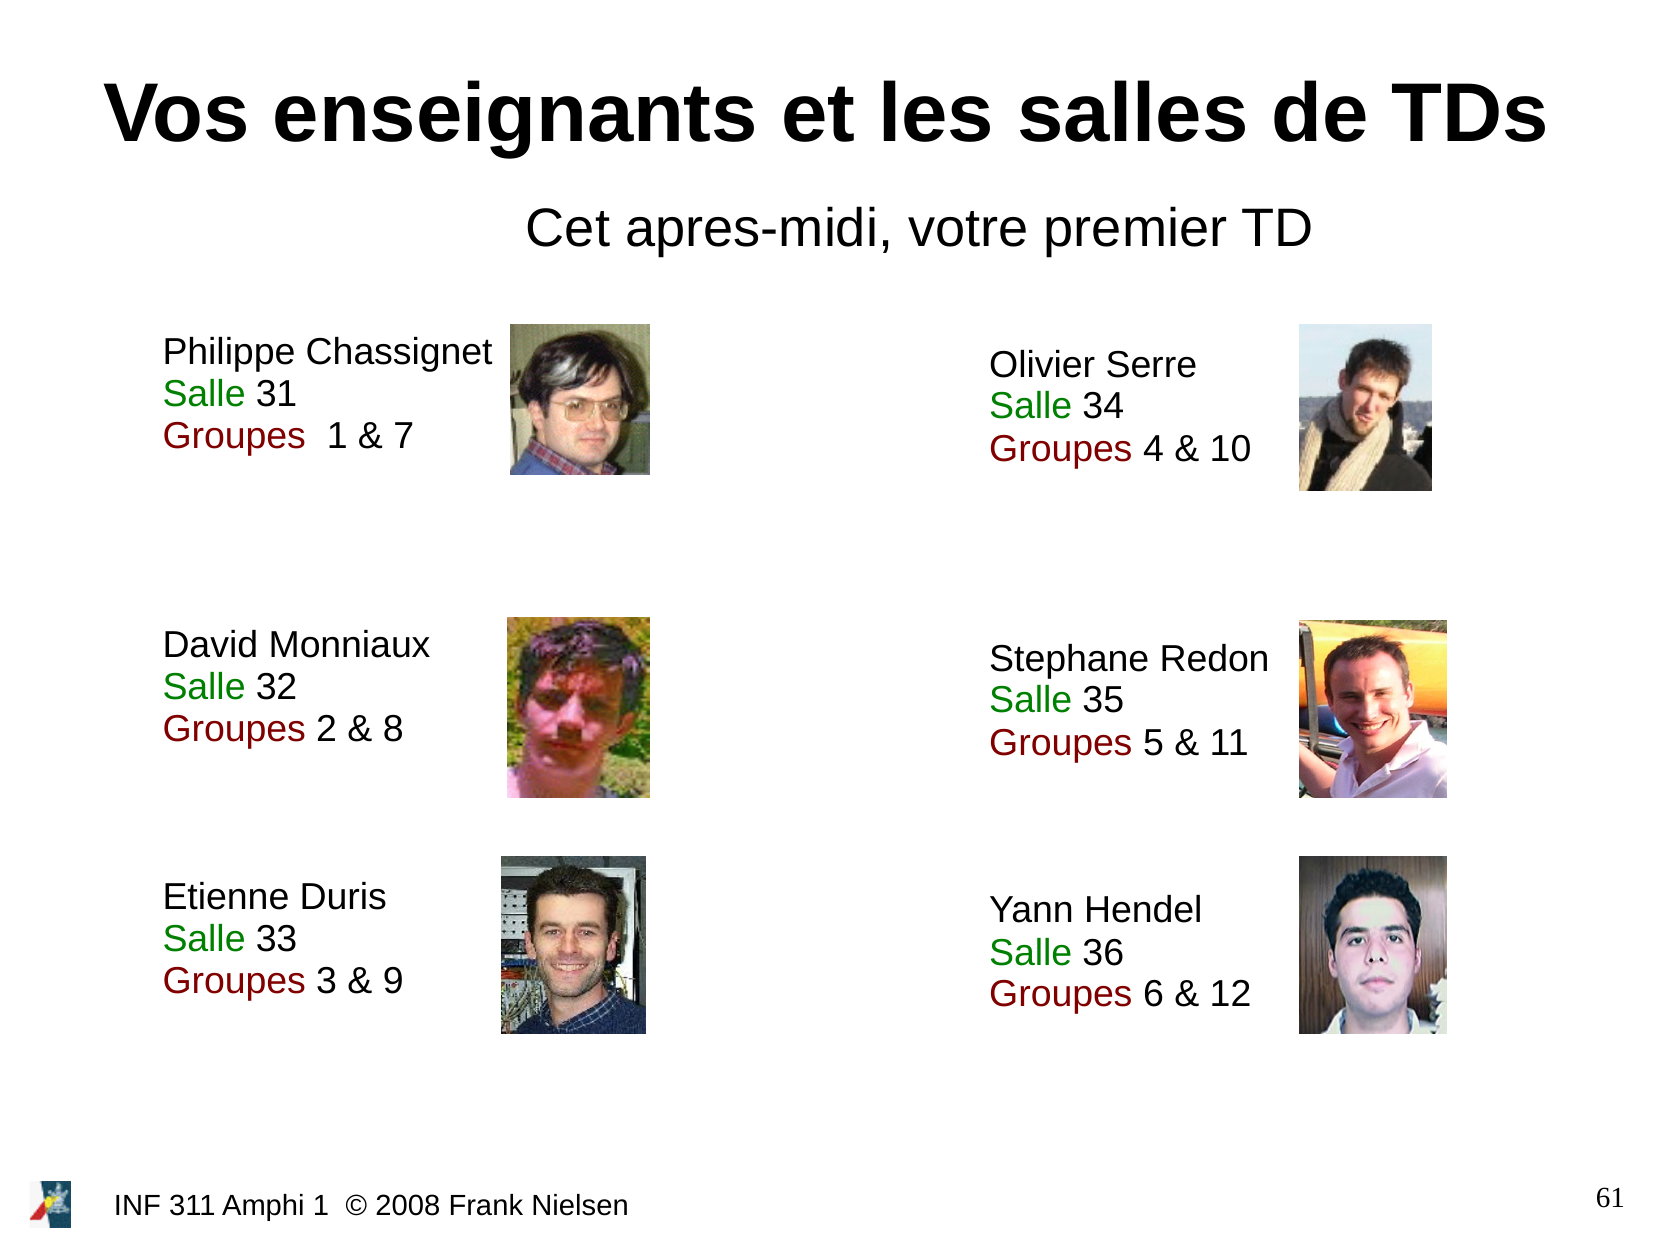

Vos enseignants et les salles de TDs
Cet apres-midi, votre premier TD
Philippe Chassignet
Salle 31
Groupes 1 & 7
David Monniaux
Salle 32
Groupes 2 & 8
Etienne Duris
Salle 33
Groupes 3 & 9
Olivier Serre
Salle 34
Groupes 4 & 10
Stephane Redon
Salle 35
Groupes 5 & 11
Yann Hendel
Salle 36
Groupes 6 & 12
61